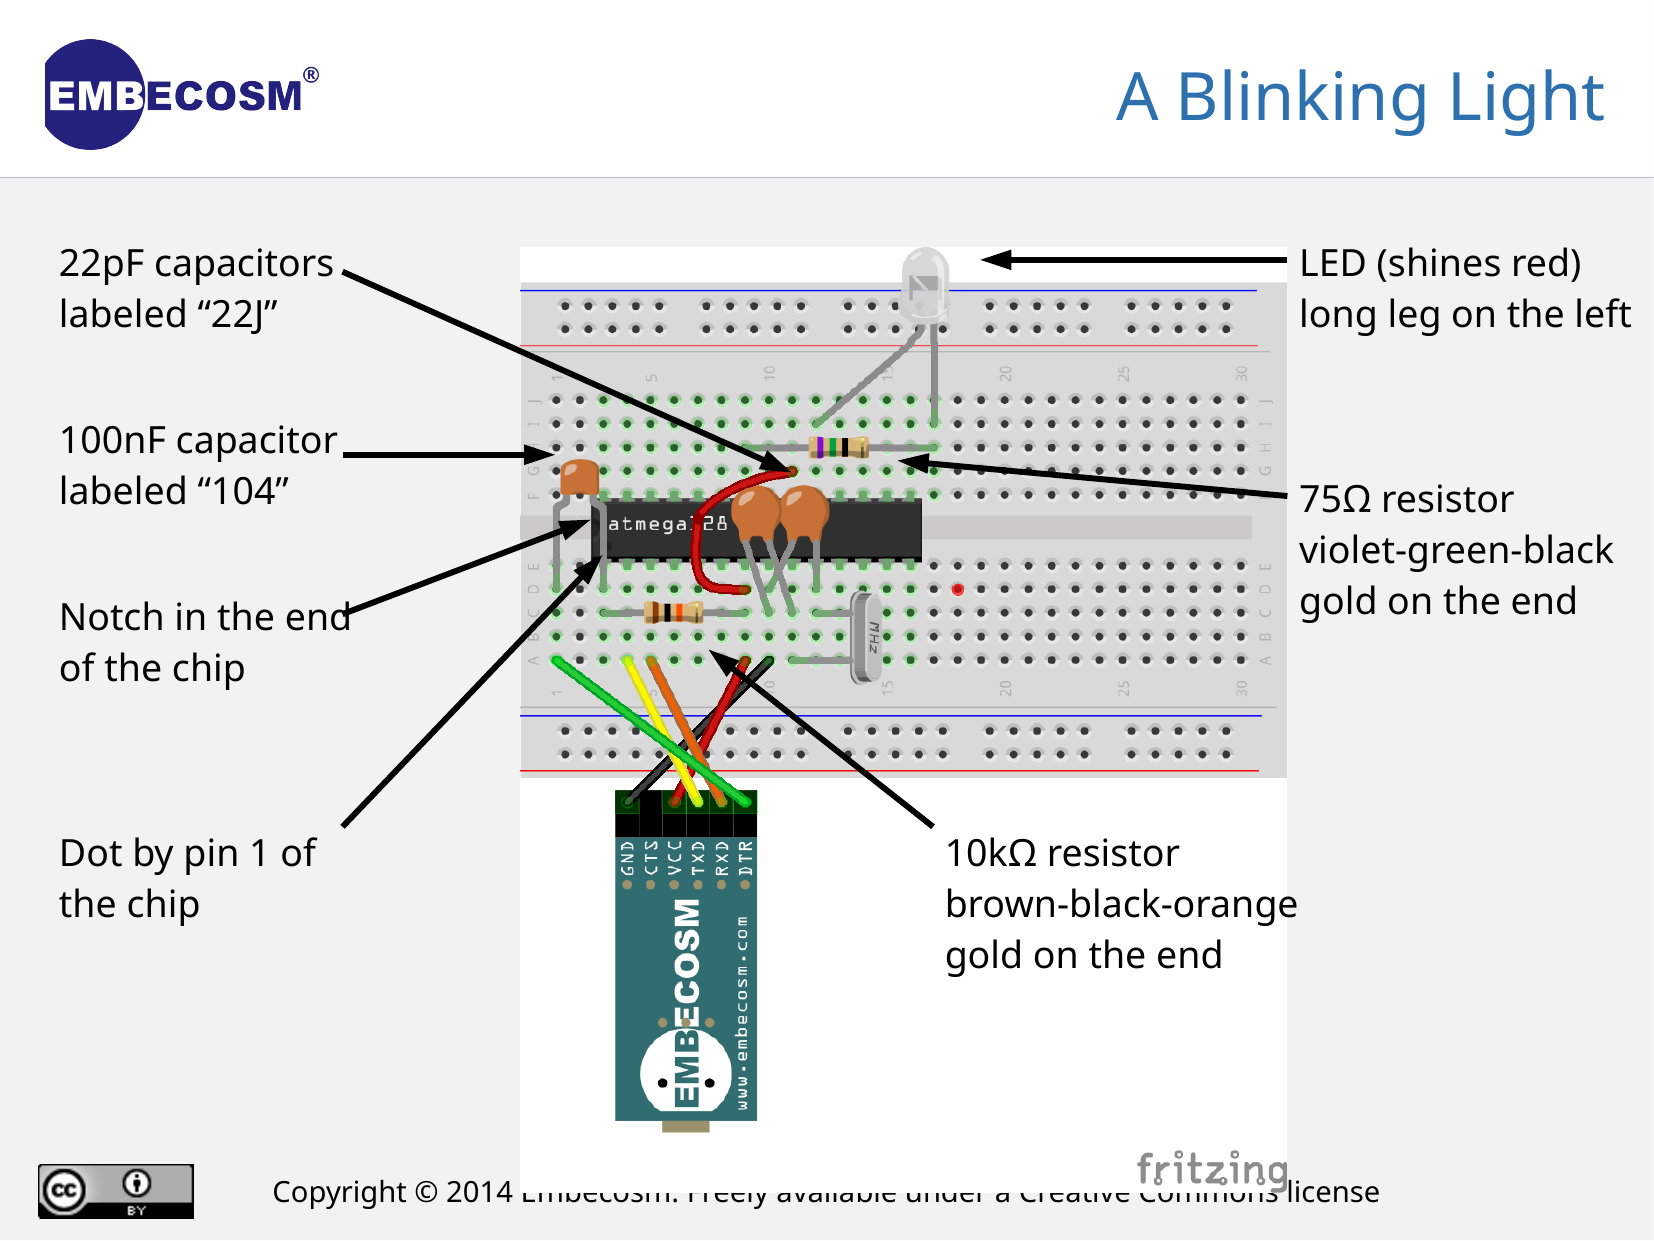

# A Blinking Light
22pF capacitors
labeled “22J”
LED (shines red) long leg on the left
100nF capacitor
labeled “104”
75Ω resistor
violet-green-black
gold on the end
Notch in the end of the chip
Dot by pin 1 of the chip
10kΩ resistor
brown-black-orange
gold on the end